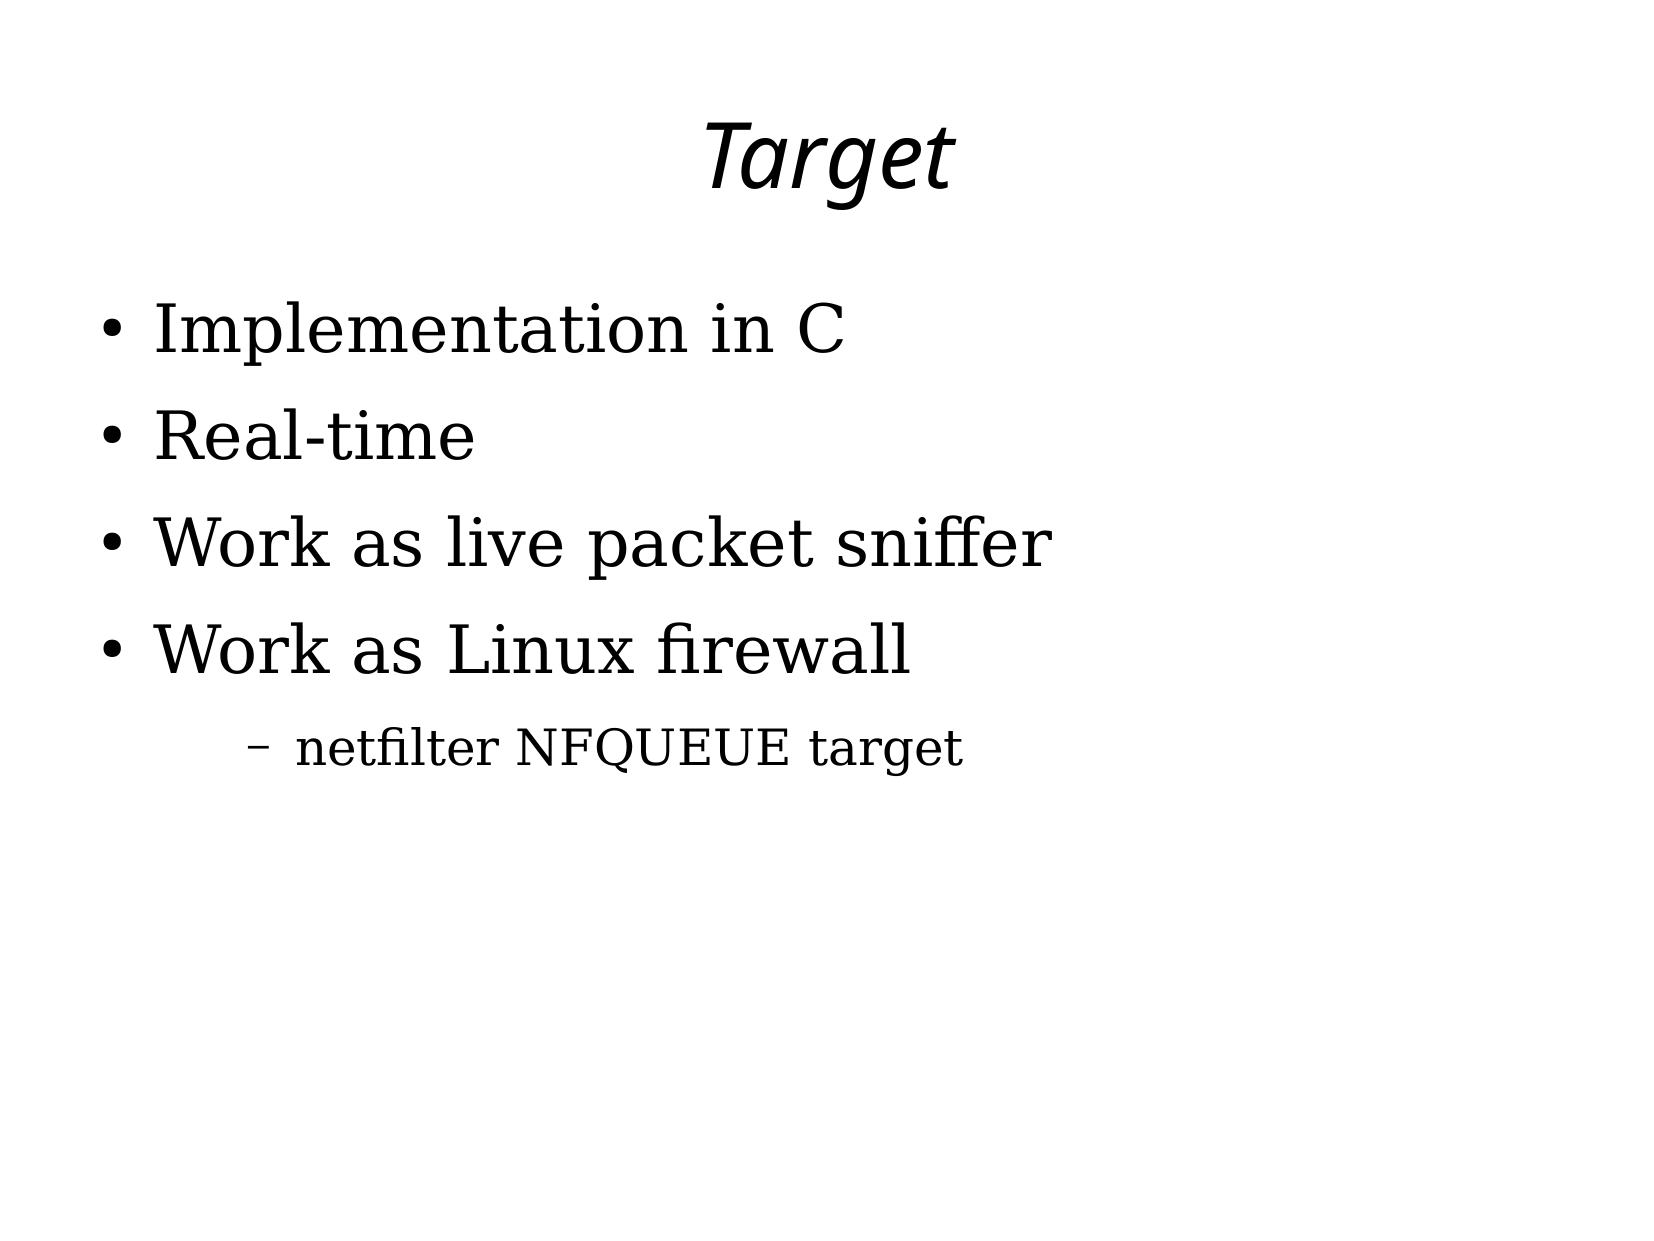

# Target
Implementation in C
Real-time
Work as live packet sniffer
Work as Linux firewall
netfilter NFQUEUE target